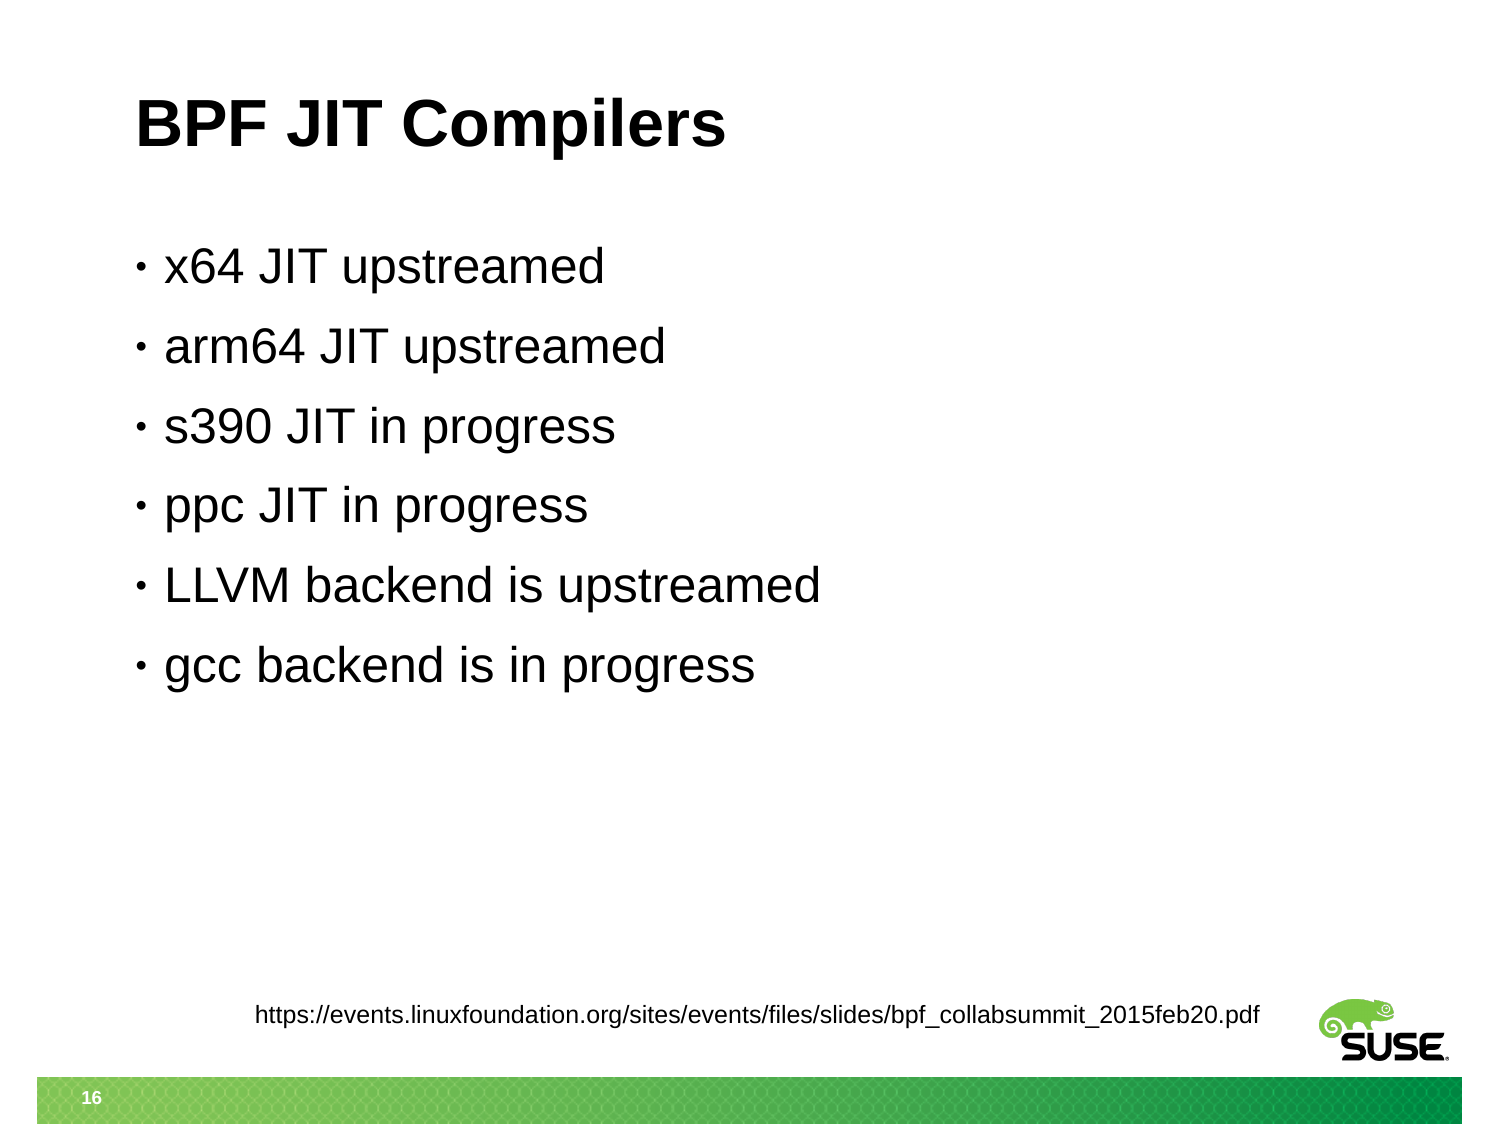

# BPF JIT Compilers
x64 JIT upstreamed
arm64 JIT upstreamed
s390 JIT in progress
ppc JIT in progress
LLVM backend is upstreamed
gcc backend is in progress
https://events.linuxfoundation.org/sites/events/files/slides/bpf_collabsummit_2015feb20.pdf